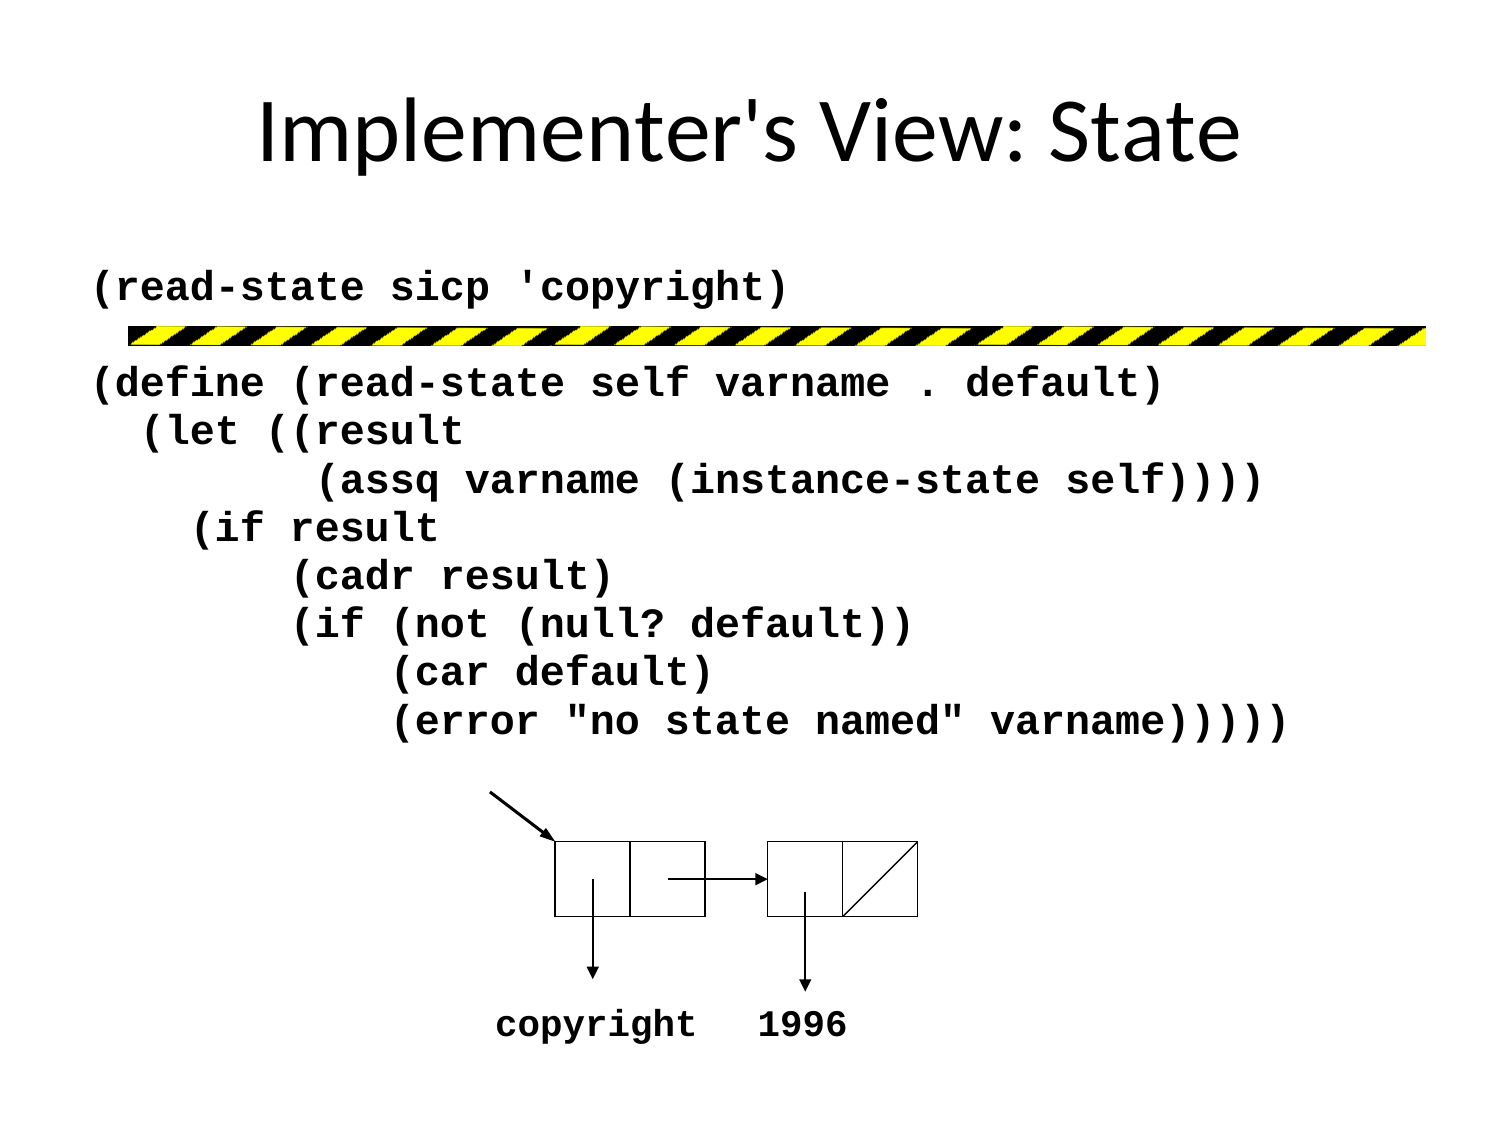

# Implementer's View: State
(read-state sicp 'copyright)
(define (read-state self varname . default)
 (let ((result
 (assq varname (instance-state self))))
 (if result
 (cadr result)
 (if (not (null? default))
 (car default)
 (error "no state named" varname)))))
copyright
1996